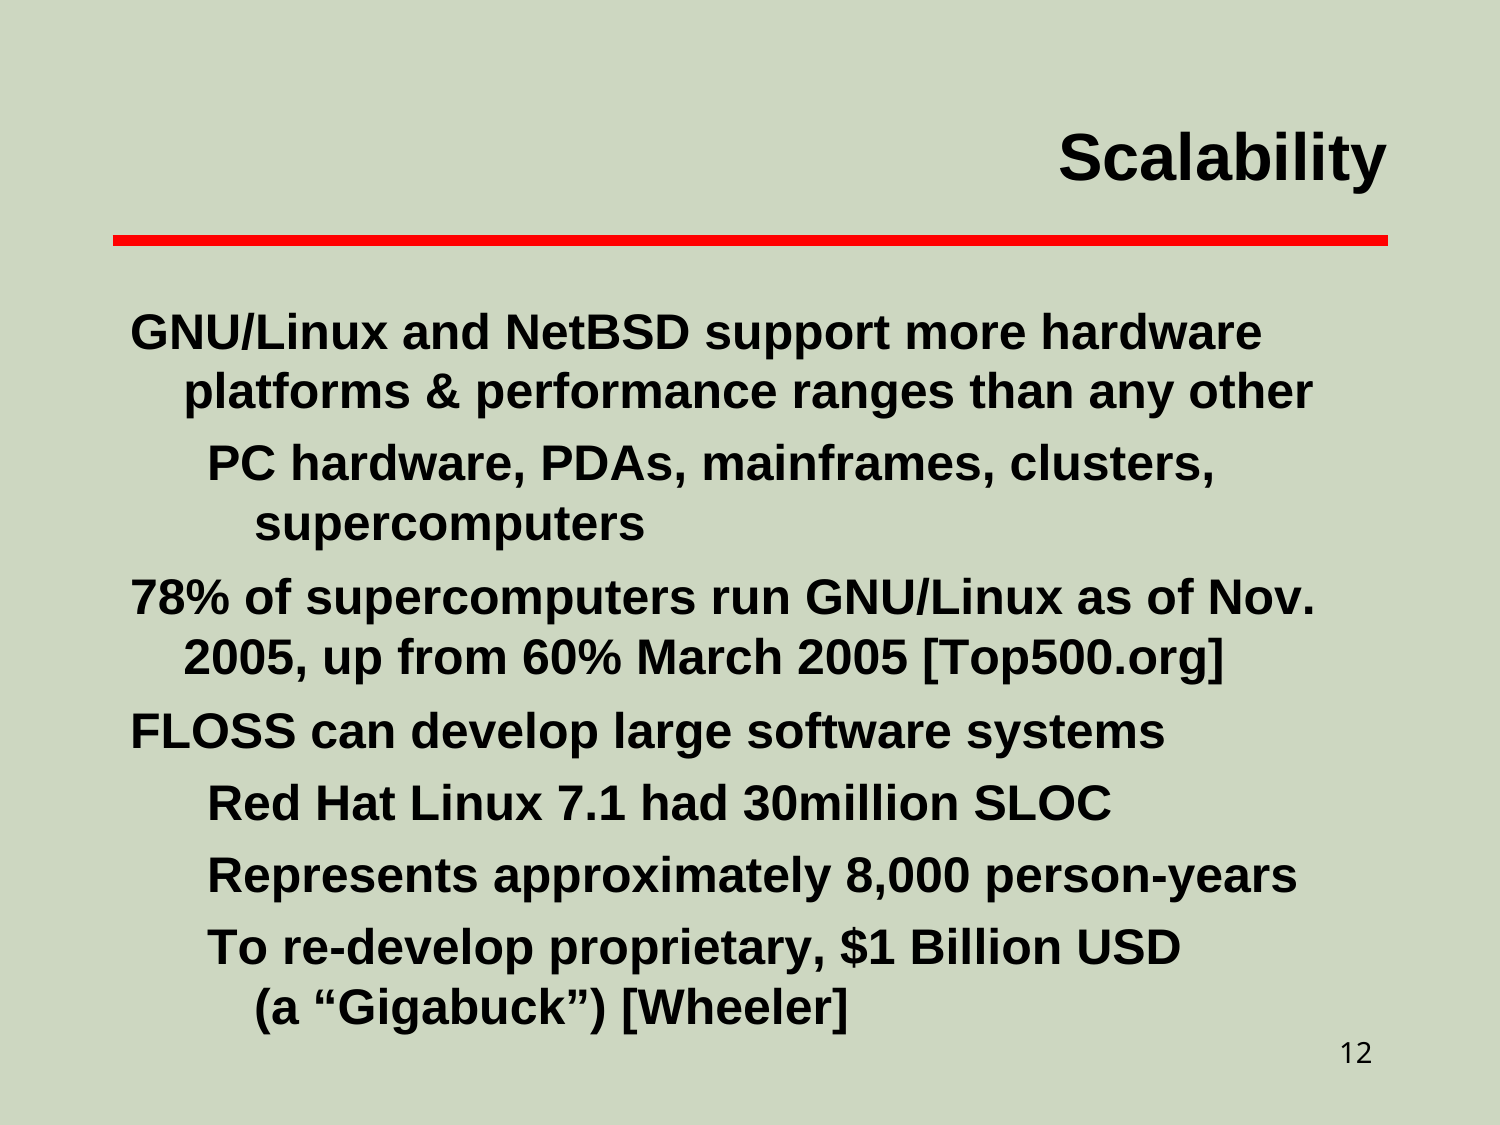

# Scalability
GNU/Linux and NetBSD support more hardware platforms & performance ranges than any other
PC hardware, PDAs, mainframes, clusters, supercomputers
78% of supercomputers run GNU/Linux as of Nov. 2005, up from 60% March 2005 [Top500.org]
FLOSS can develop large software systems
Red Hat Linux 7.1 had 30million SLOC
Represents approximately 8,000 person-years
To re-develop proprietary, $1 Billion USD
(a “Gigabuck”) [Wheeler]